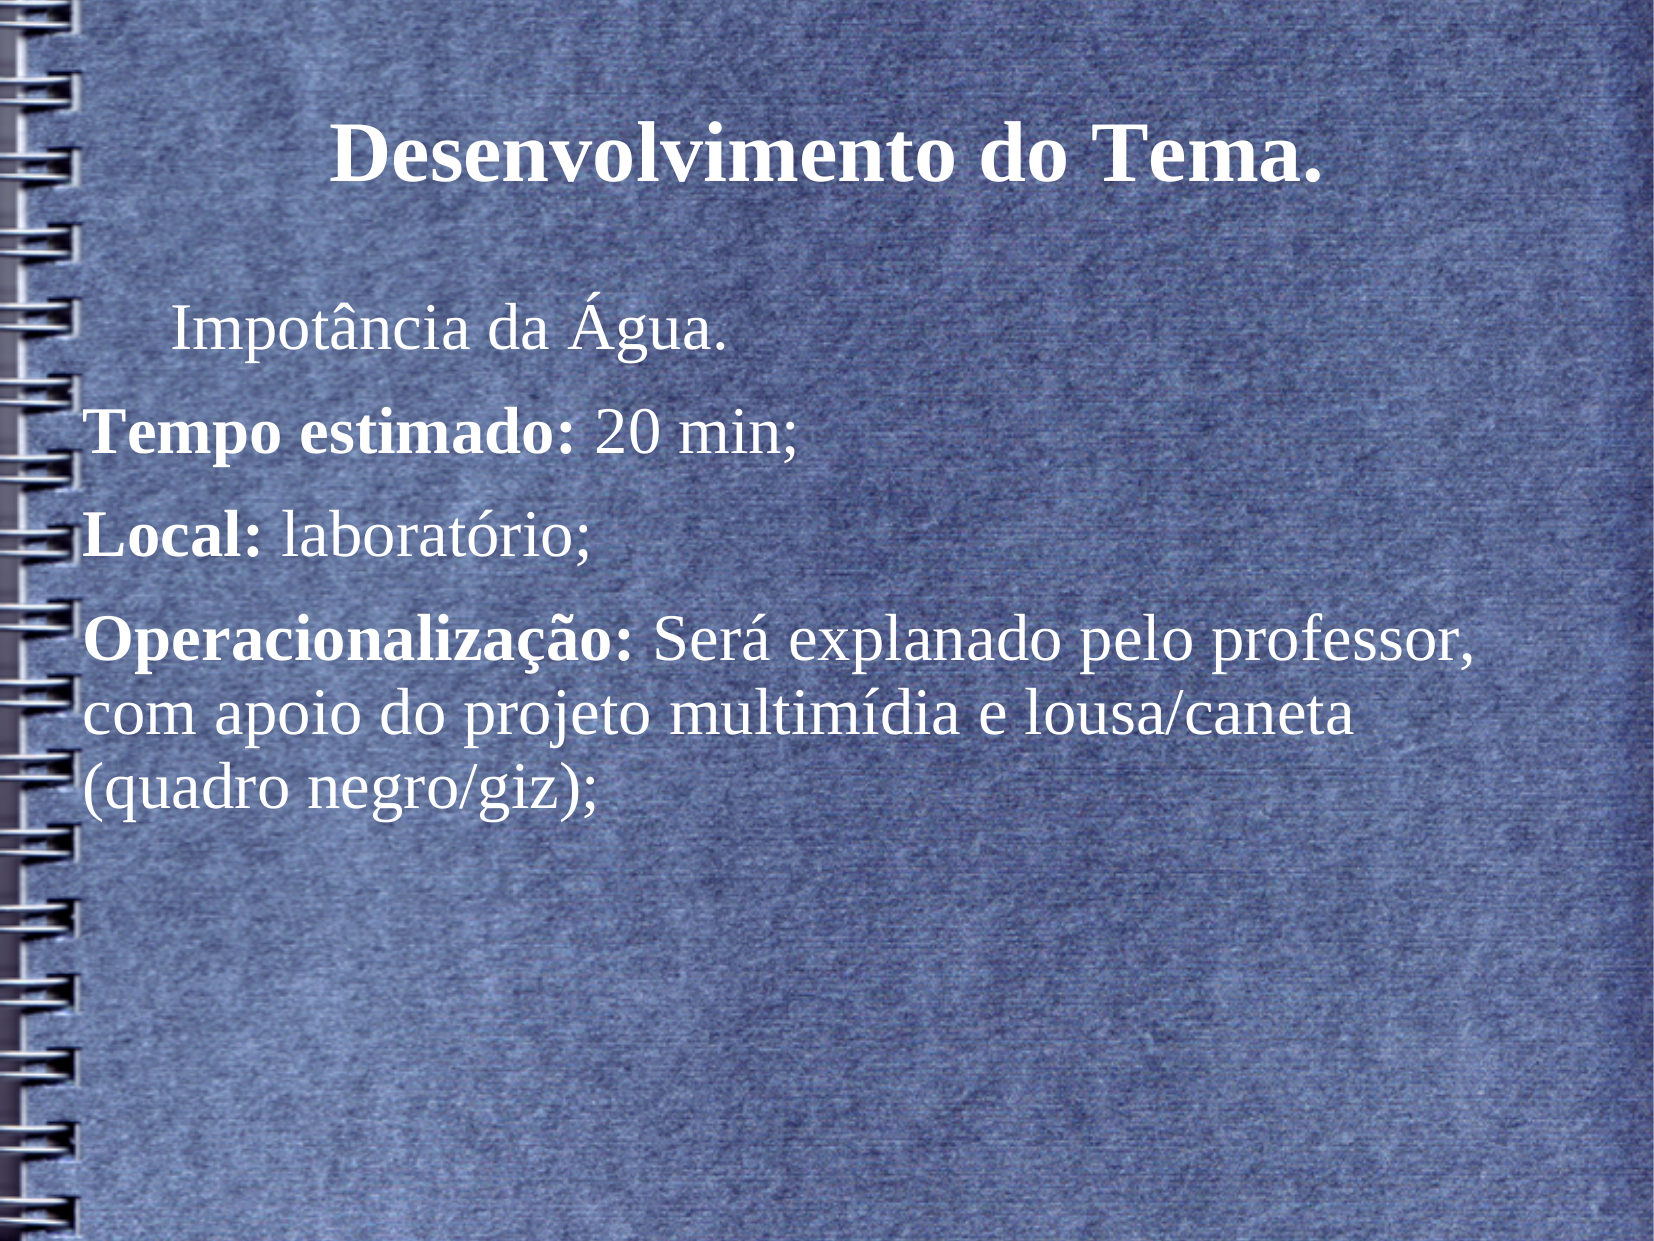

# Desenvolvimento do Tema.
 Impotância da Água.
Tempo estimado: 20 min;
Local: laboratório;
Operacionalização: Será explanado pelo professor, com apoio do projeto multimídia e lousa/caneta (quadro negro/giz);